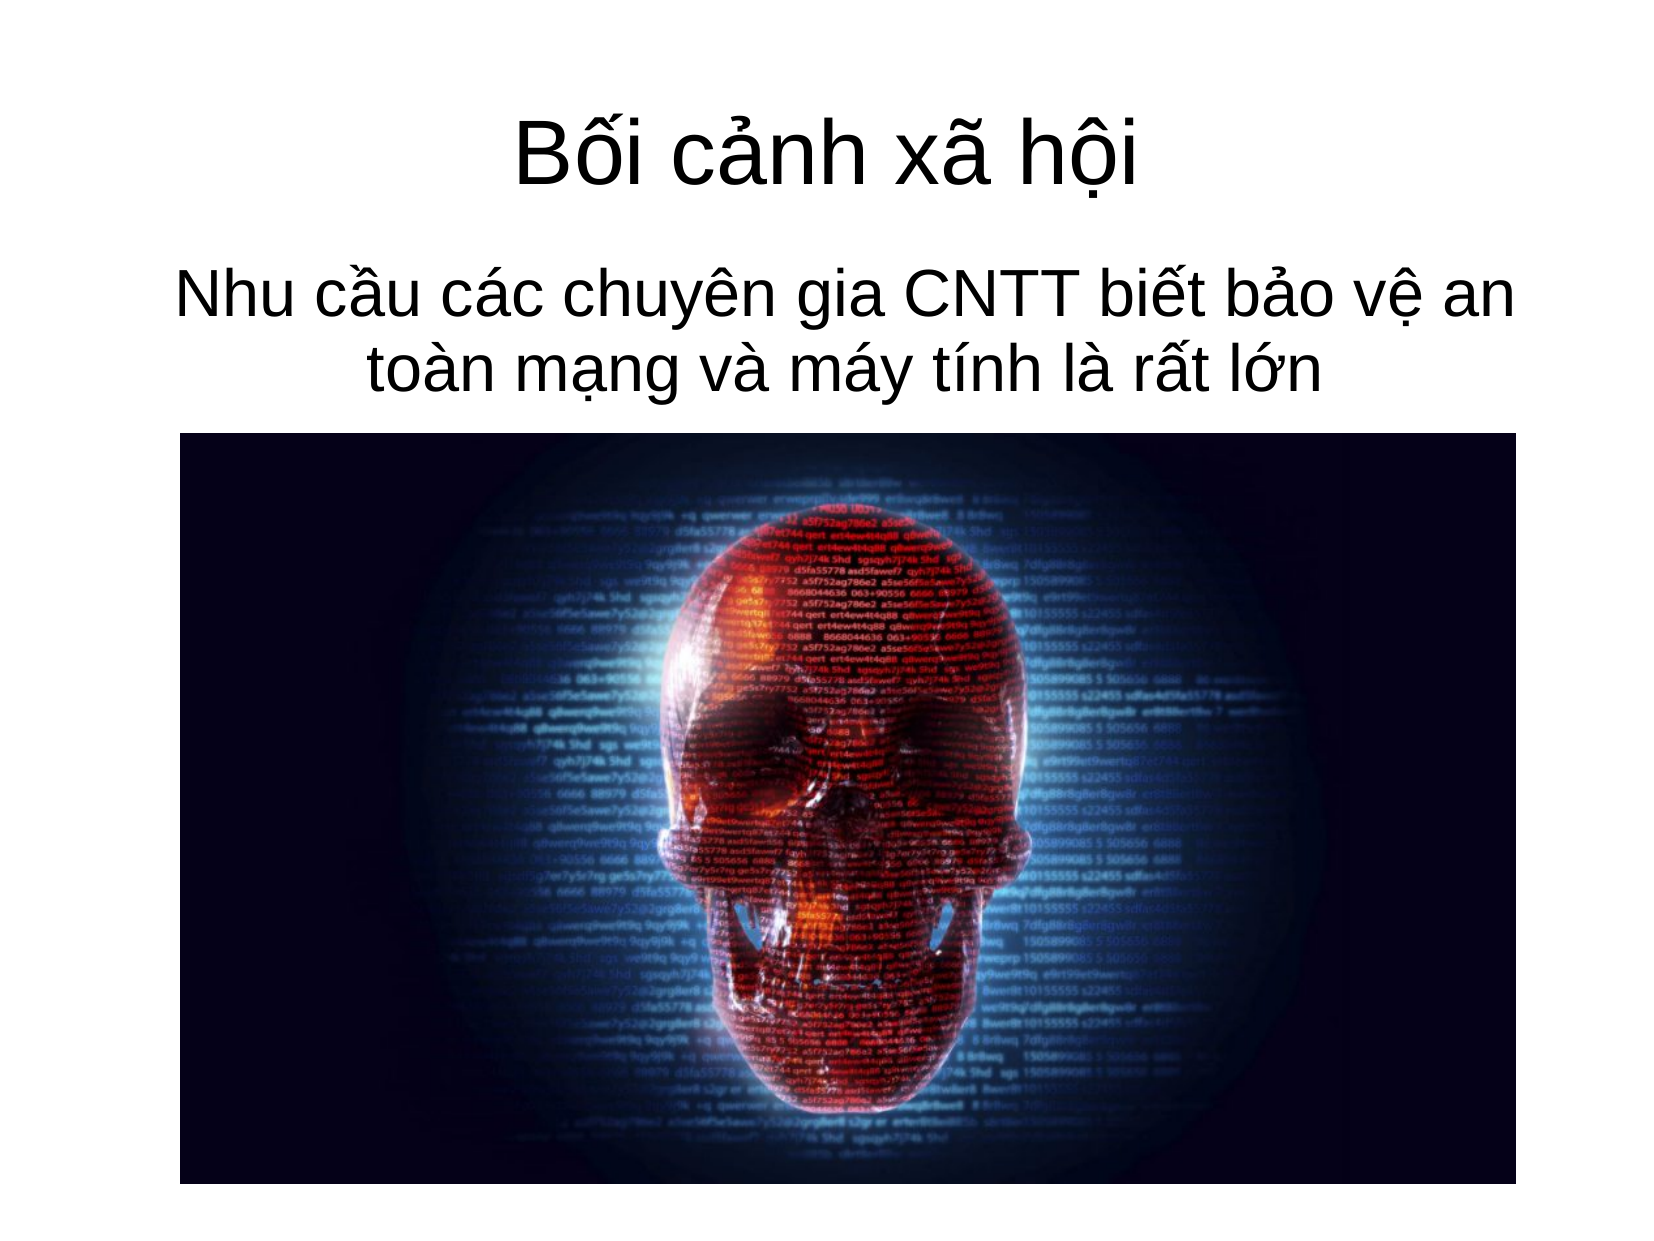

# Bối cảnh xã hội
Nhu cầu các chuyên gia CNTT biết bảo vệ an toàn mạng và máy tính là rất lớn